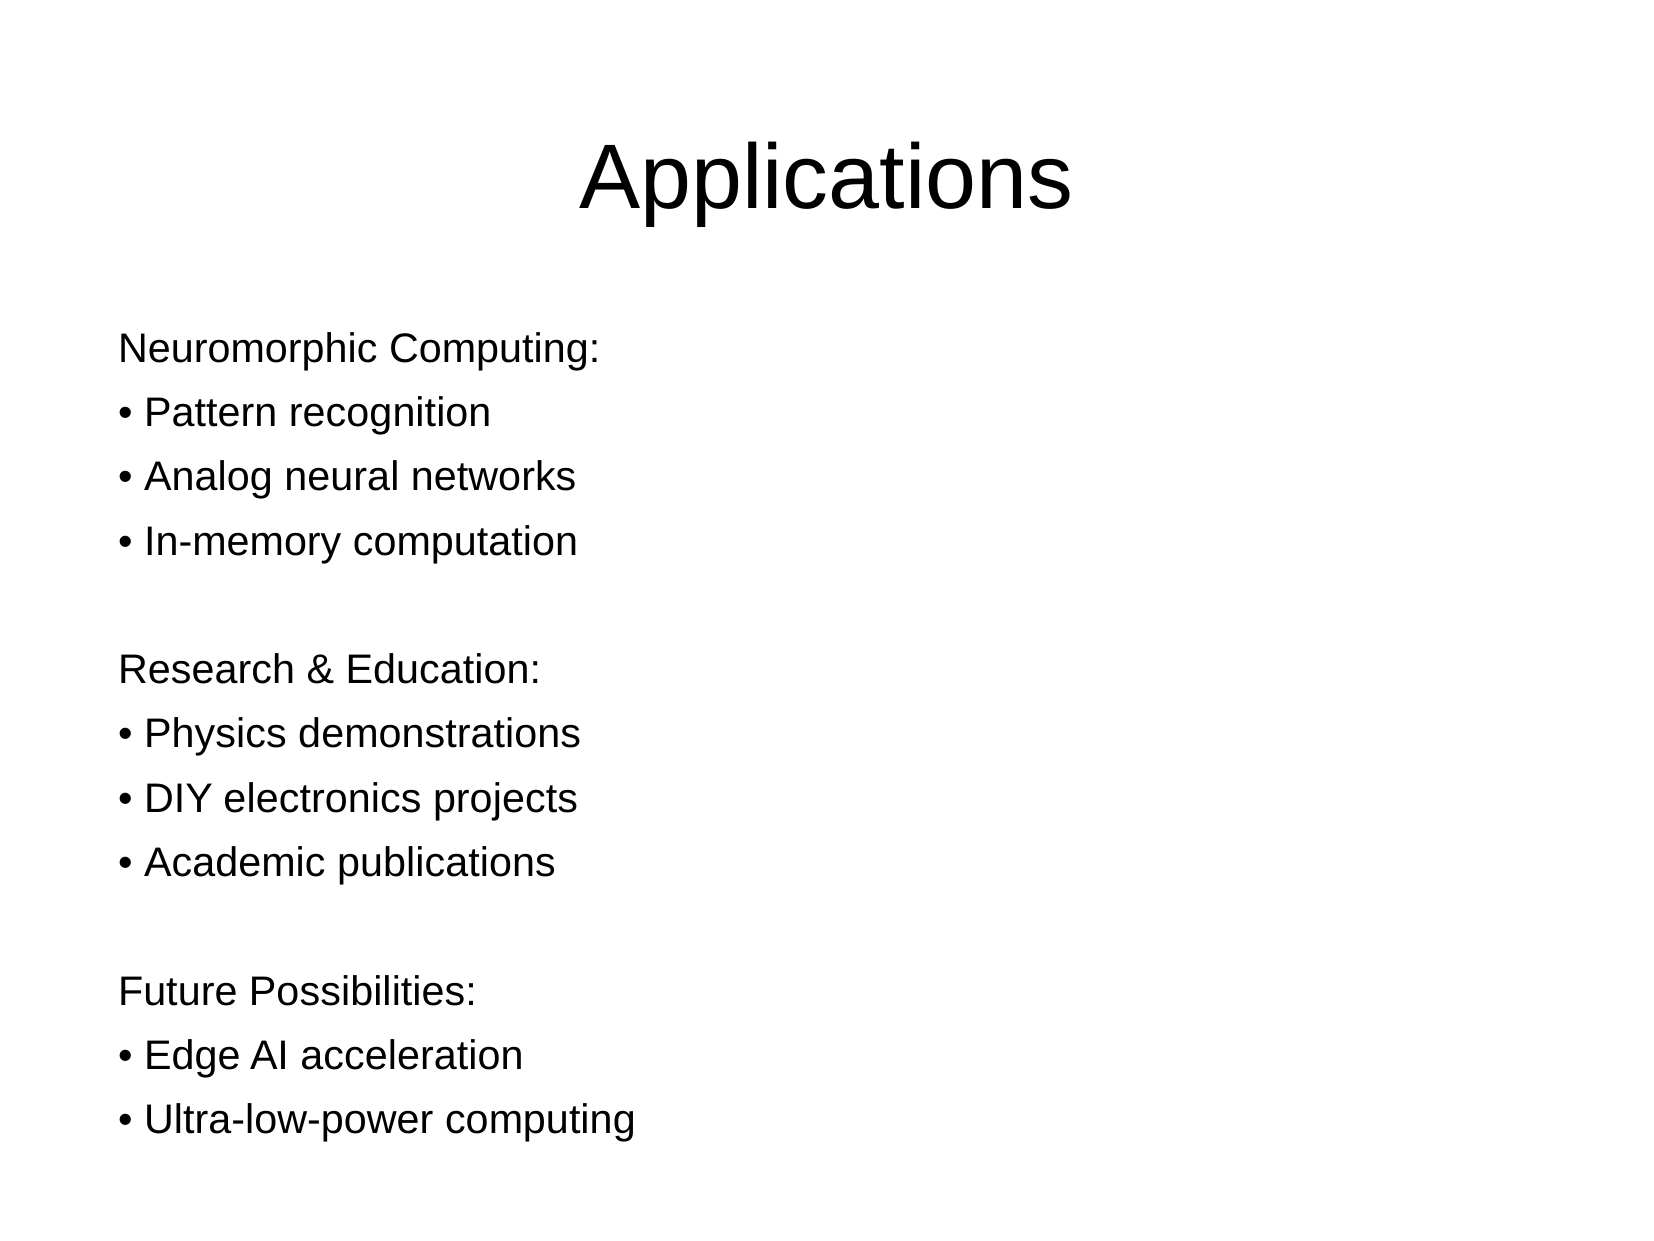

# Applications
Neuromorphic Computing:
• Pattern recognition
• Analog neural networks
• In-memory computation
Research & Education:
• Physics demonstrations
• DIY electronics projects
• Academic publications
Future Possibilities:
• Edge AI acceleration
• Ultra-low-power computing